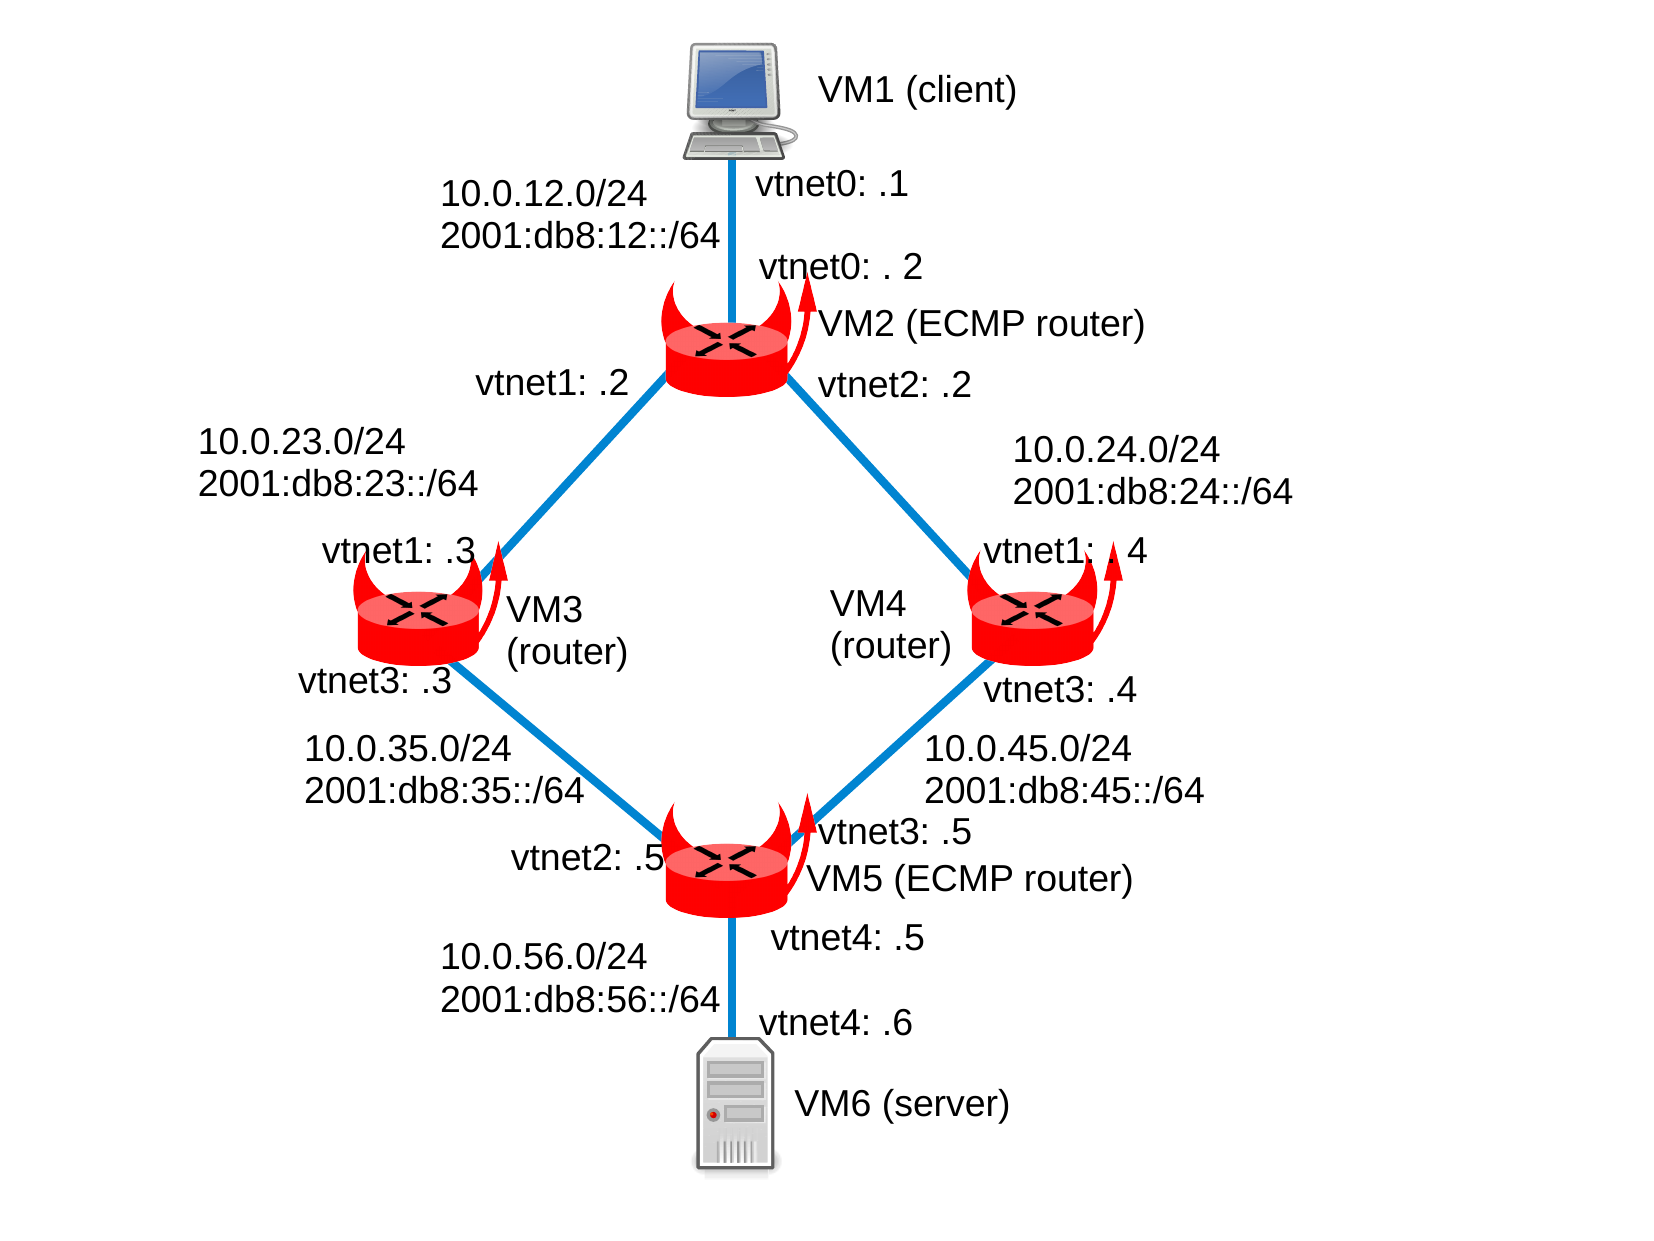

VM1 (client)
vtnet0: .1
10.0.12.0/24
2001:db8:12::/64
vtnet0: . 2
VM2 (ECMP router)
vtnet1: .2
vtnet2: .2
10.0.23.0/24
2001:db8:23::/64
10.0.24.0/24
2001:db8:24::/64
vtnet1: .3
vtnet1: . 4
VM4
(router)
VM3
(router)
vtnet3: .3
vtnet3: .4
10.0.35.0/24
2001:db8:35::/64
10.0.45.0/24
2001:db8:45::/64
vtnet3: .5
vtnet2: .5
VM5 (ECMP router)
vtnet4: .5
10.0.56.0/24
2001:db8:56::/64
vtnet4: .6
VM6 (server)